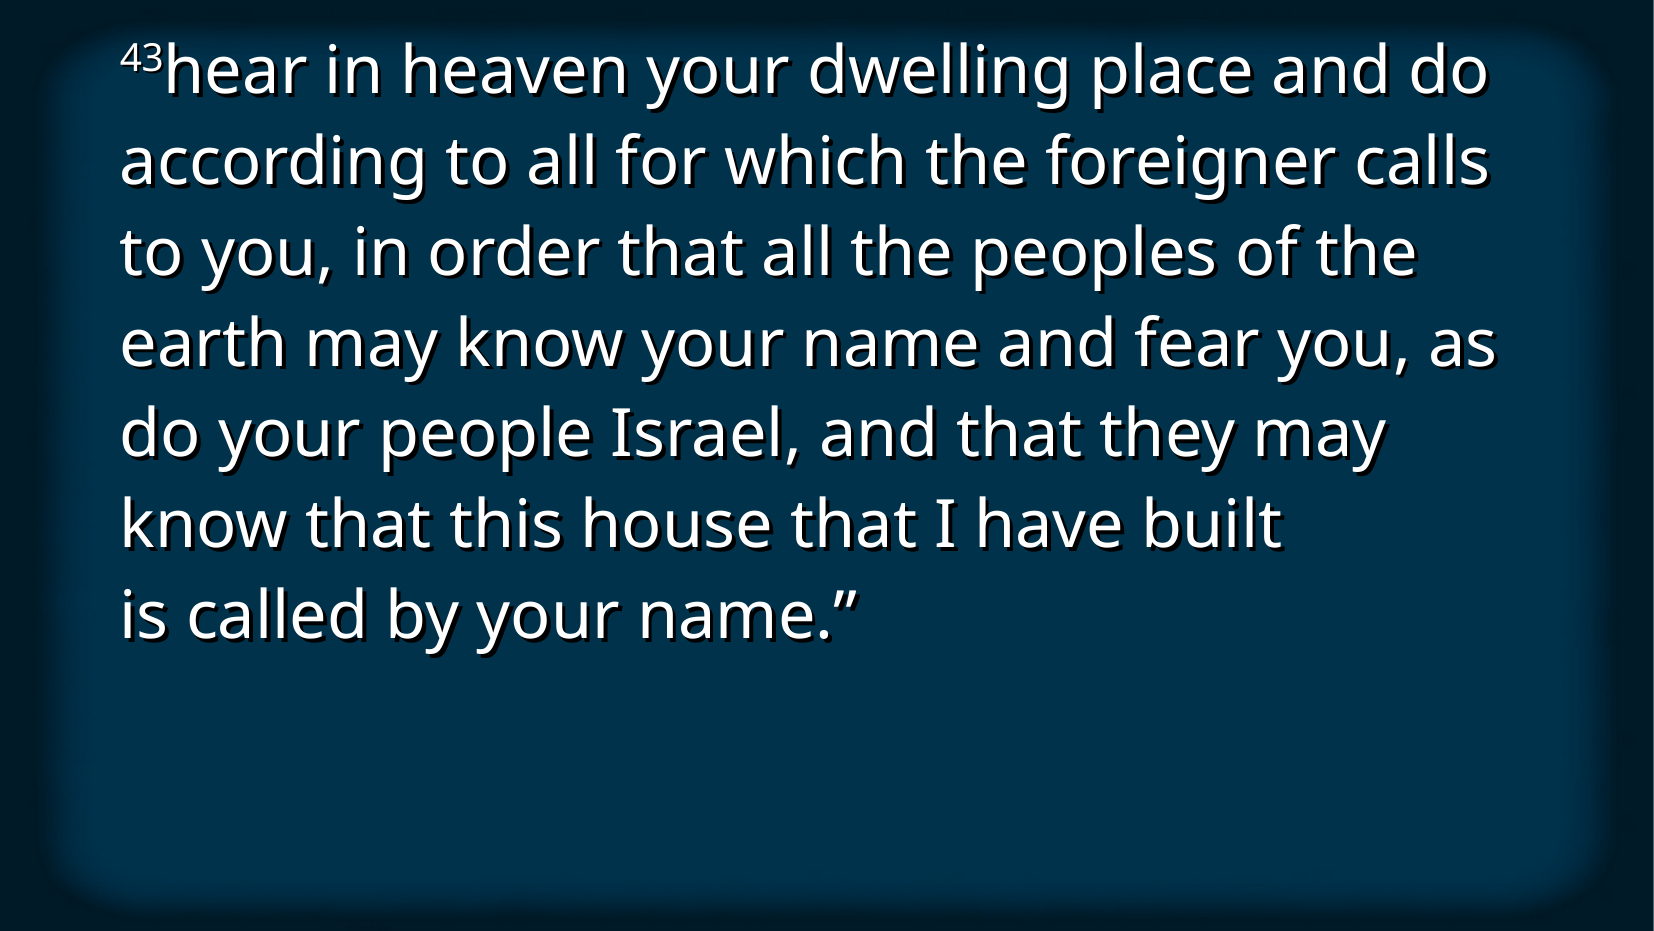

43hear in heaven your dwelling place and do according to all for which the foreigner calls to you, in order that all the peoples of the earth may know your name and fear you, as do your people Israel, and that they may know that this house that I have built
is called by your name.”